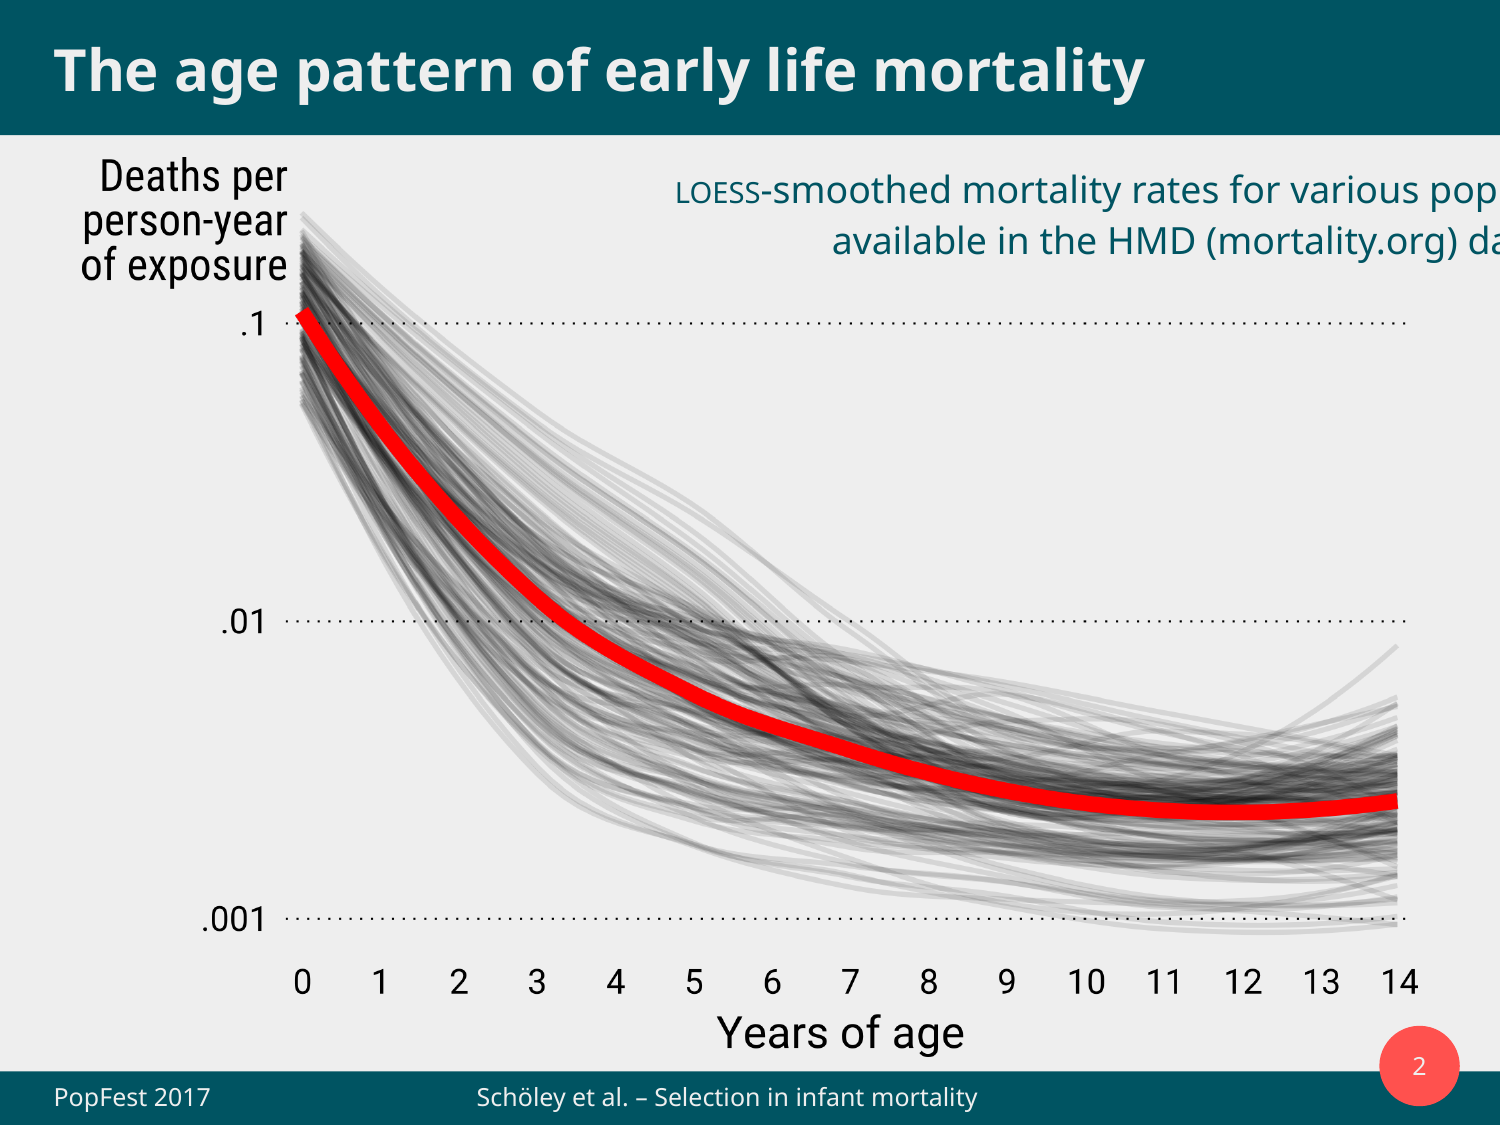

# The age pattern of early life mortality
LOESS-smoothed mortality rates for various populations
available in the HMD (mortality.org) database.
2
PopFest 2017
Schöley et al. – Selection in infant mortality